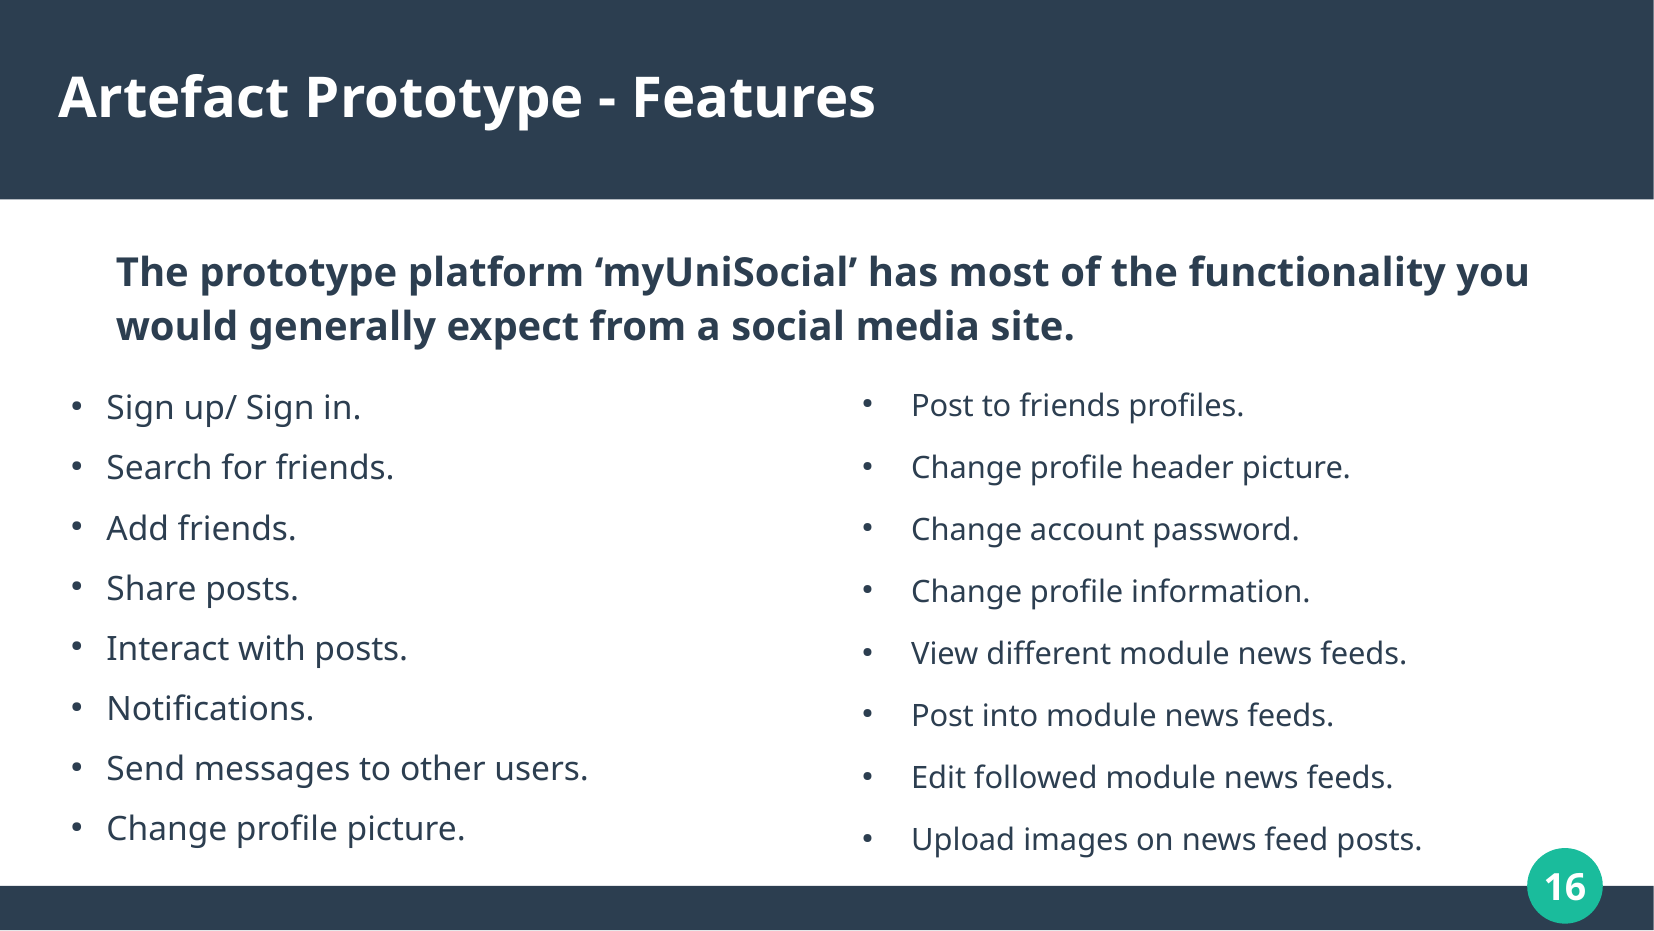

# Artefact Prototype - Features
The prototype platform ‘myUniSocial’ has most of the functionality you would generally expect from a social media site.
Sign up/ Sign in.
Search for friends.
Add friends.
Share posts.
Interact with posts.
Notifications.
Send messages to other users.
Change profile picture.
Post to friends profiles.
Change profile header picture.
Change account password.
Change profile information.
View different module news feeds.
Post into module news feeds.
Edit followed module news feeds.
Upload images on news feed posts.